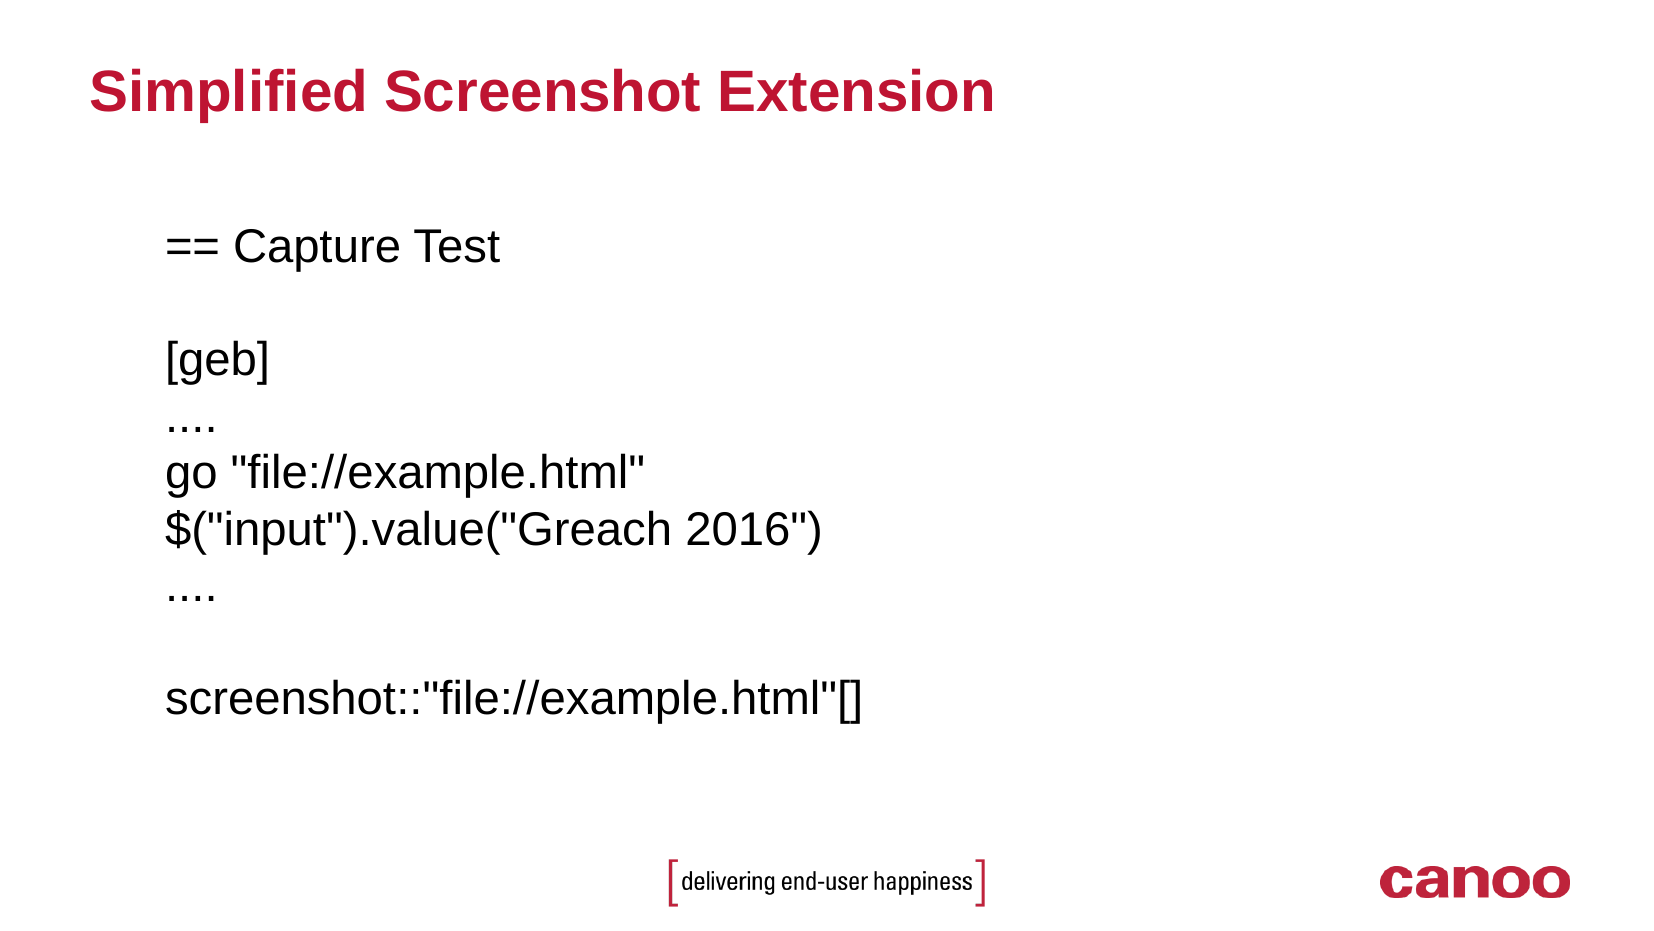

# Simplified Screenshot Extension
== Capture Test
[geb]
....
go "file://example.html"
$("input").value("Greach 2016")
....
screenshot::"file://example.html"[]